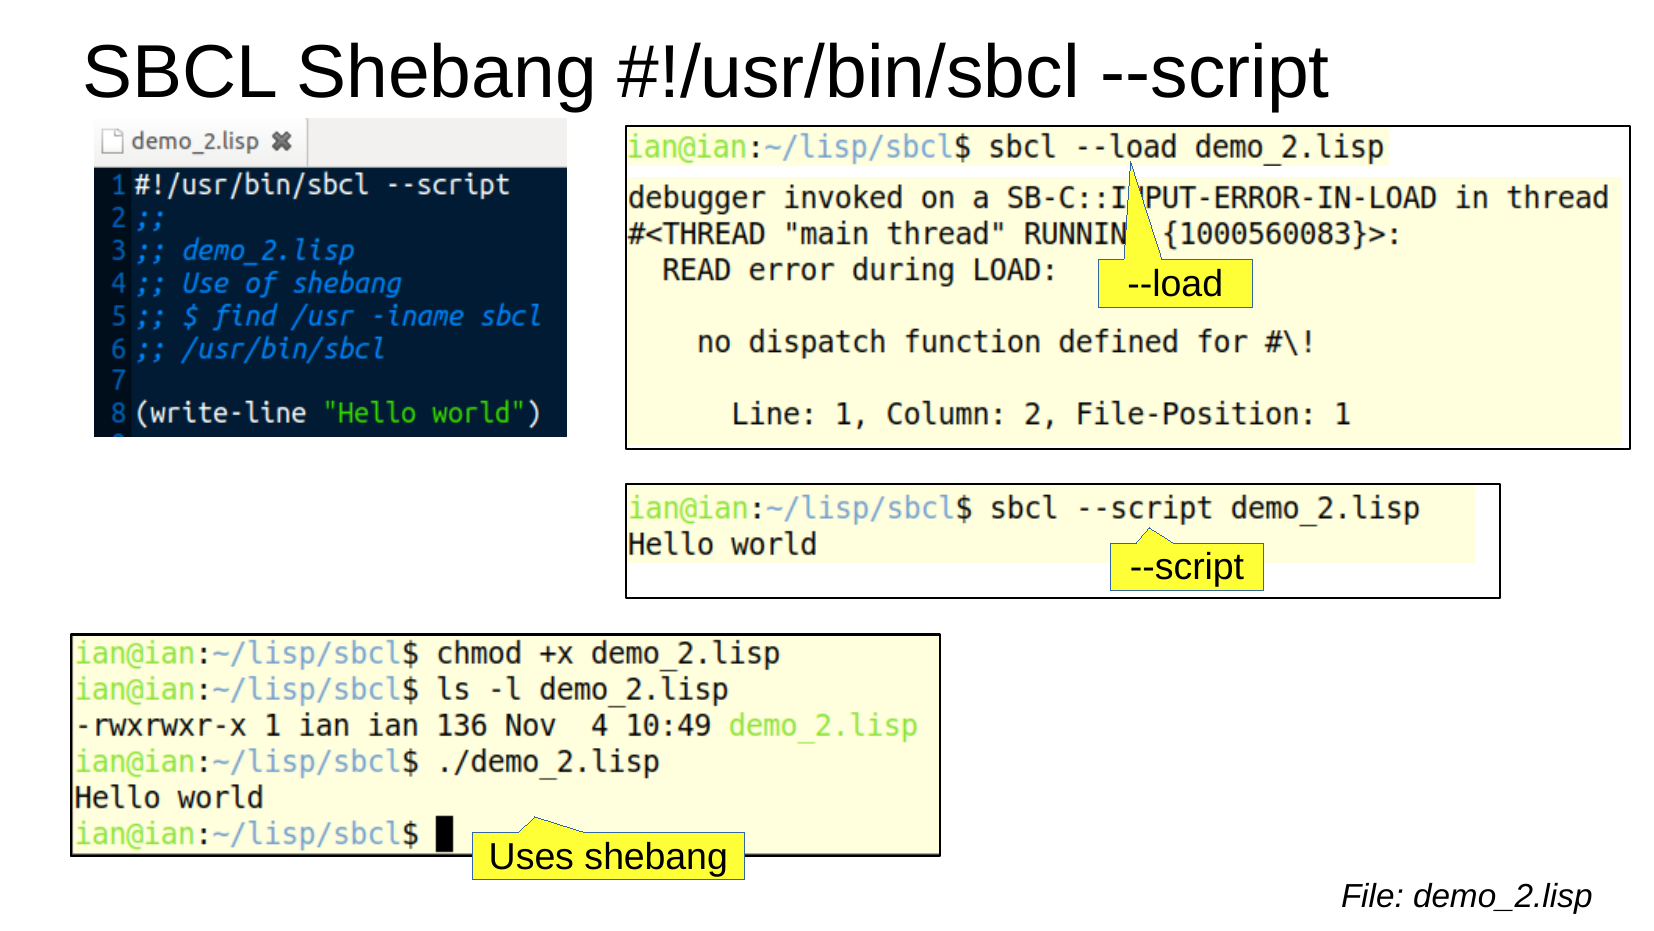

# SBCL Shebang #!/usr/bin/sbcl --script
--load
--script
Uses shebang
File: demo_2.lisp